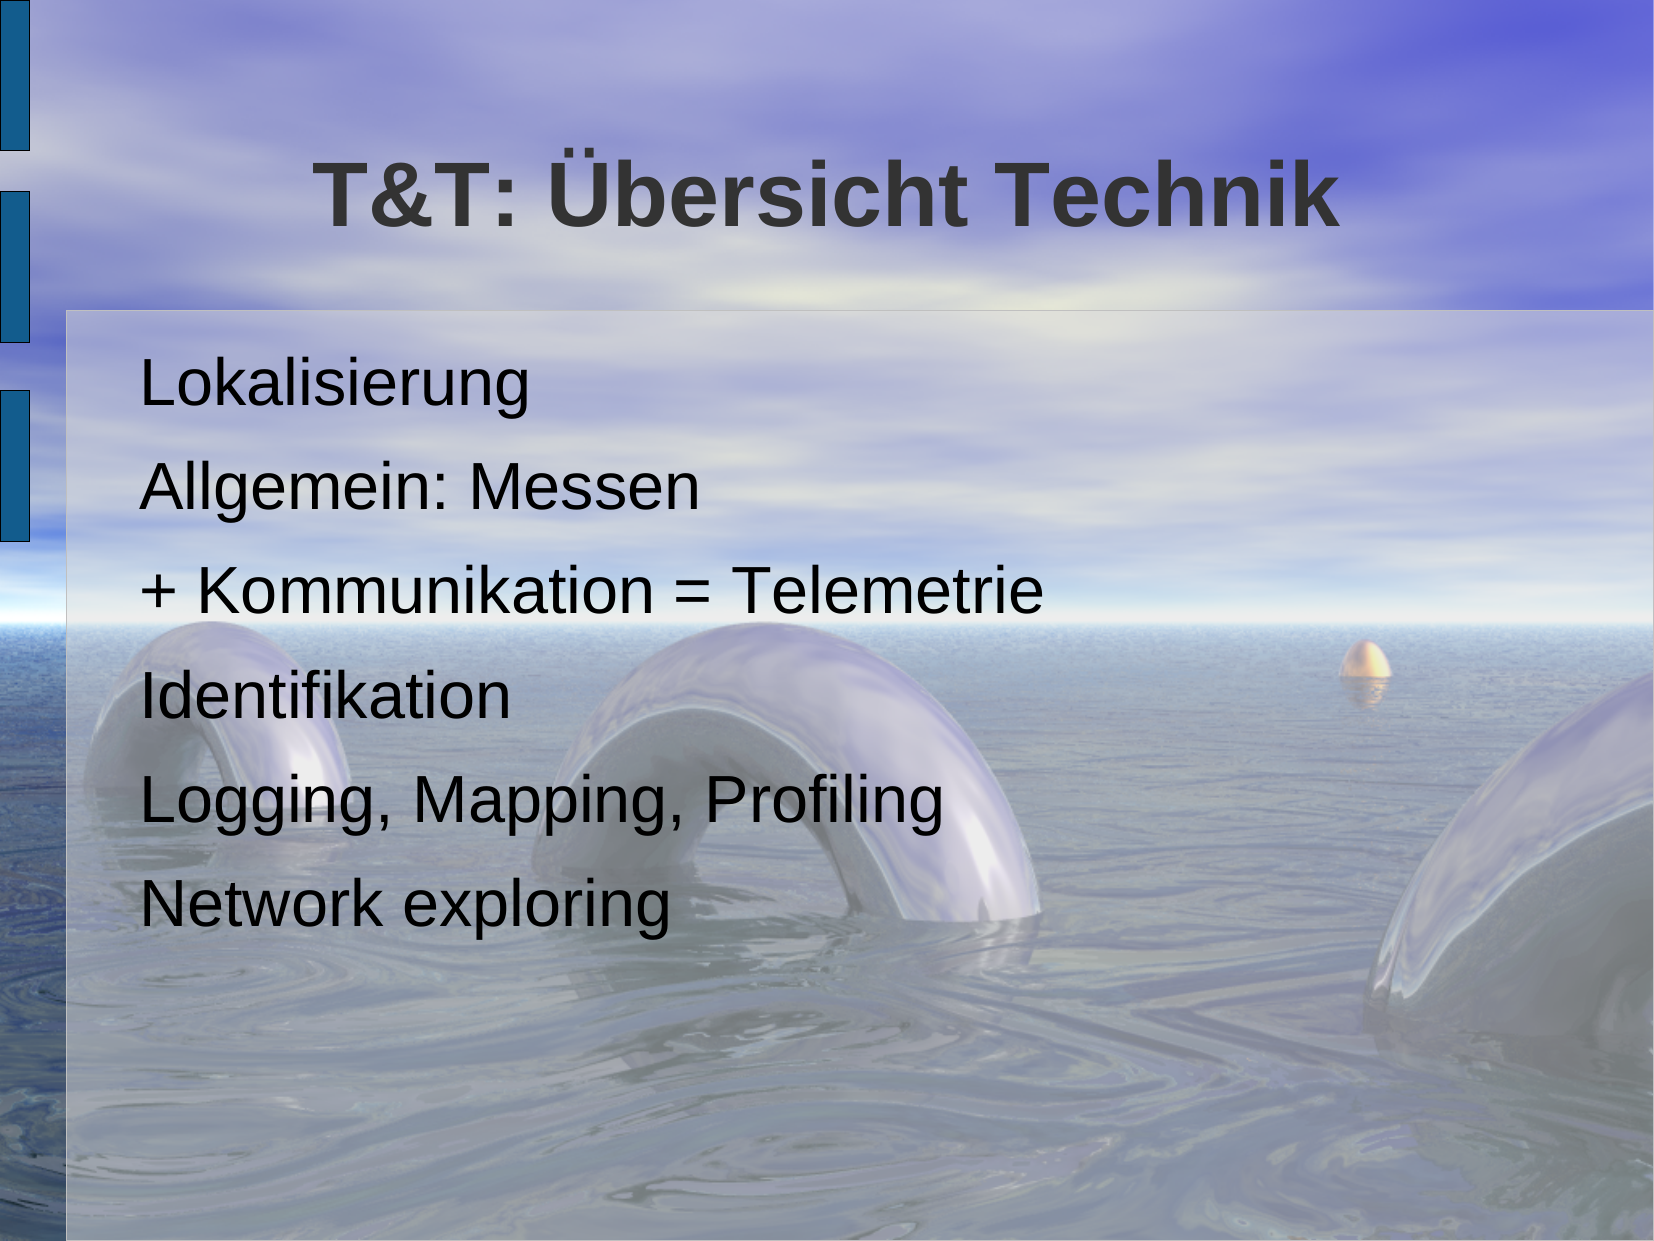

# T&T: Übersicht Technik
Lokalisierung
Allgemein: Messen
+ Kommunikation = Telemetrie
Identifikation
Logging, Mapping, Profiling
Network exploring